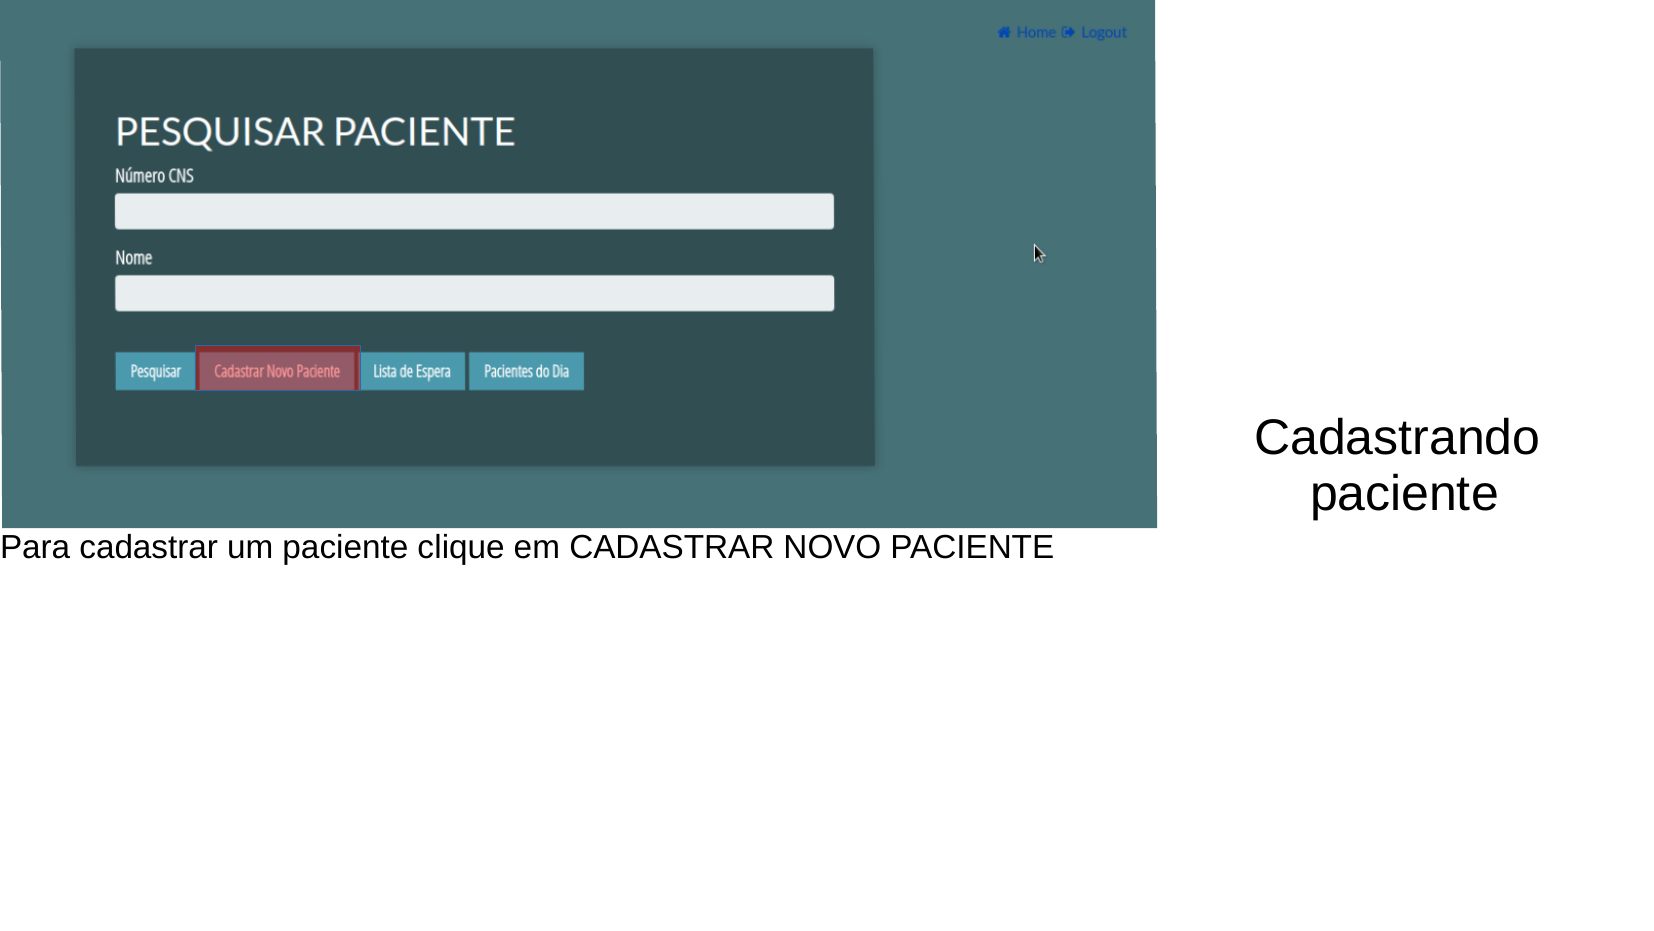

# Cadastrando
paciente
Para cadastrar um paciente clique em CADASTRAR NOVO PACIENTE